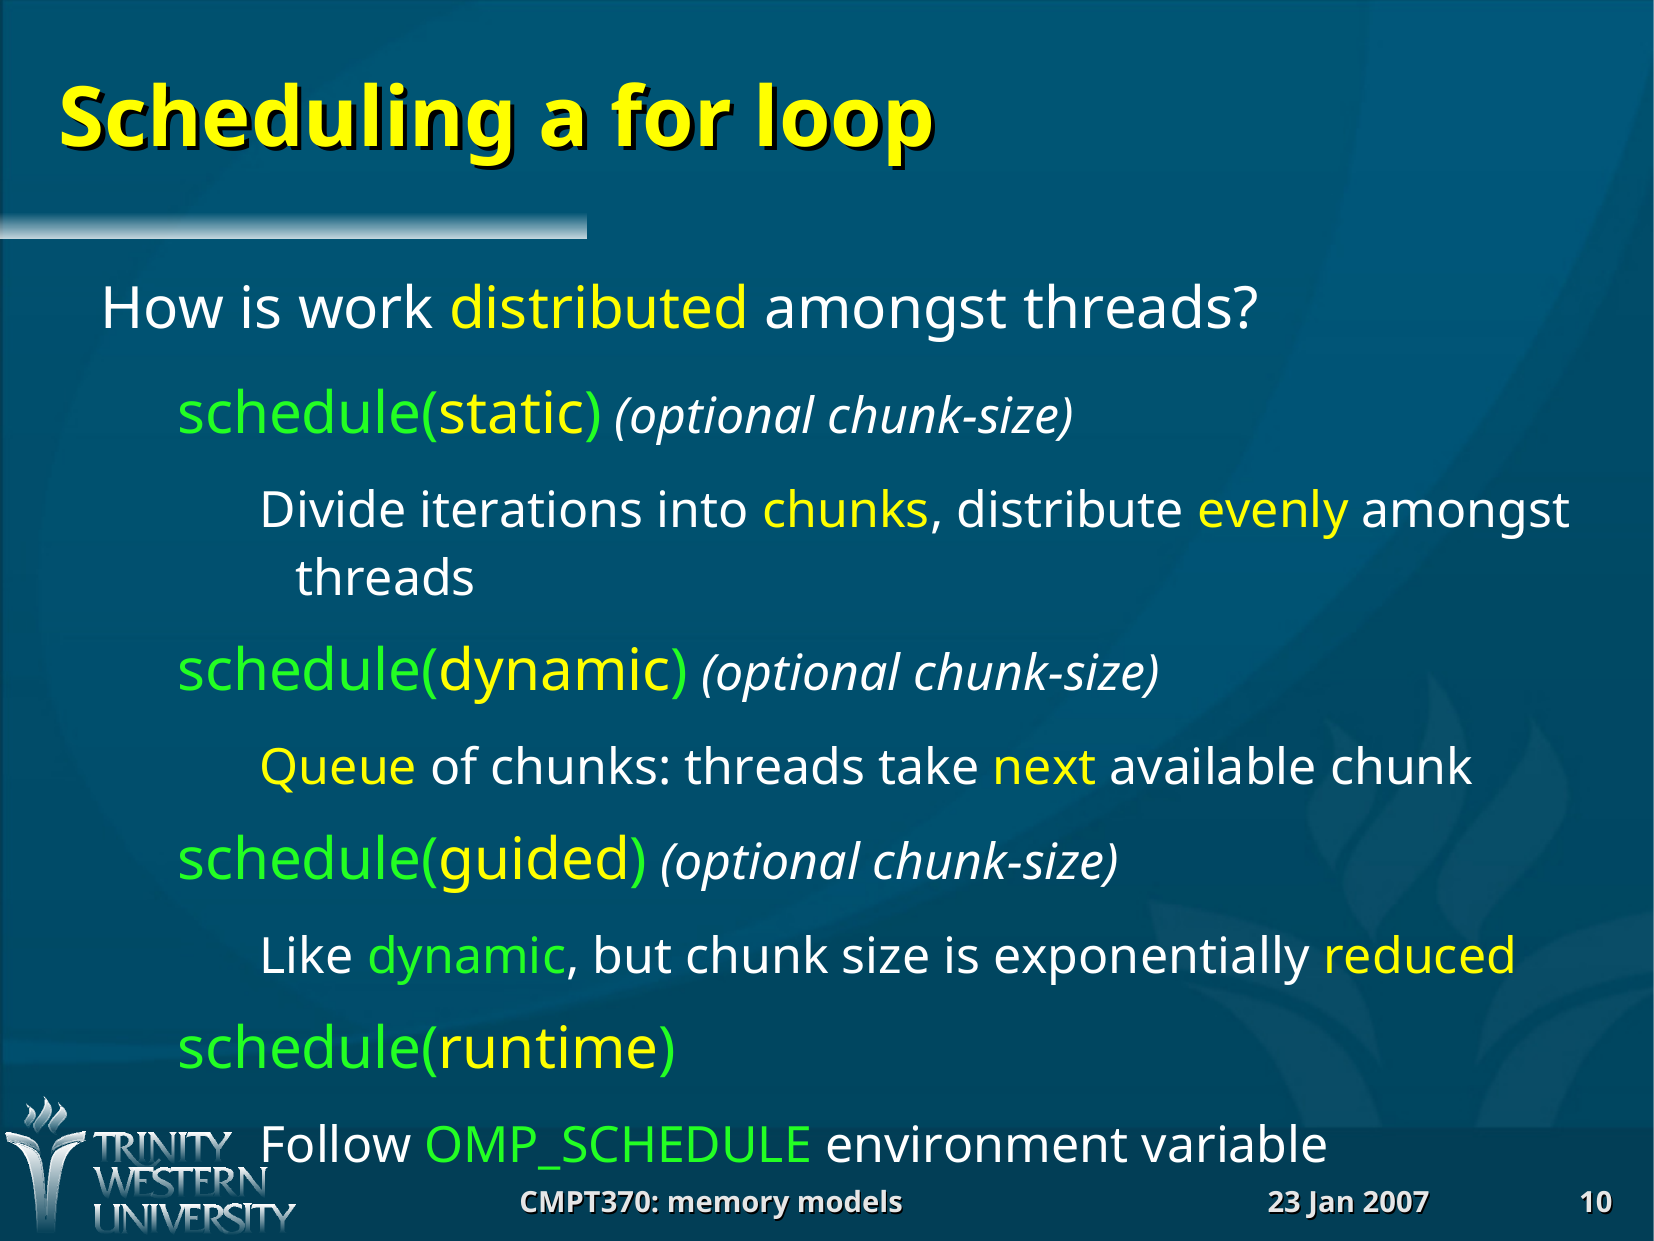

# Scheduling a for loop
How is work distributed amongst threads?
schedule(static) (optional chunk-size)
Divide iterations into chunks, distribute evenly amongst threads
schedule(dynamic) (optional chunk-size)
Queue of chunks: threads take next available chunk
schedule(guided) (optional chunk-size)
Like dynamic, but chunk size is exponentially reduced
schedule(runtime)
Follow OMP_SCHEDULE environment variable
CMPT370: memory models
23 Jan 2007
10